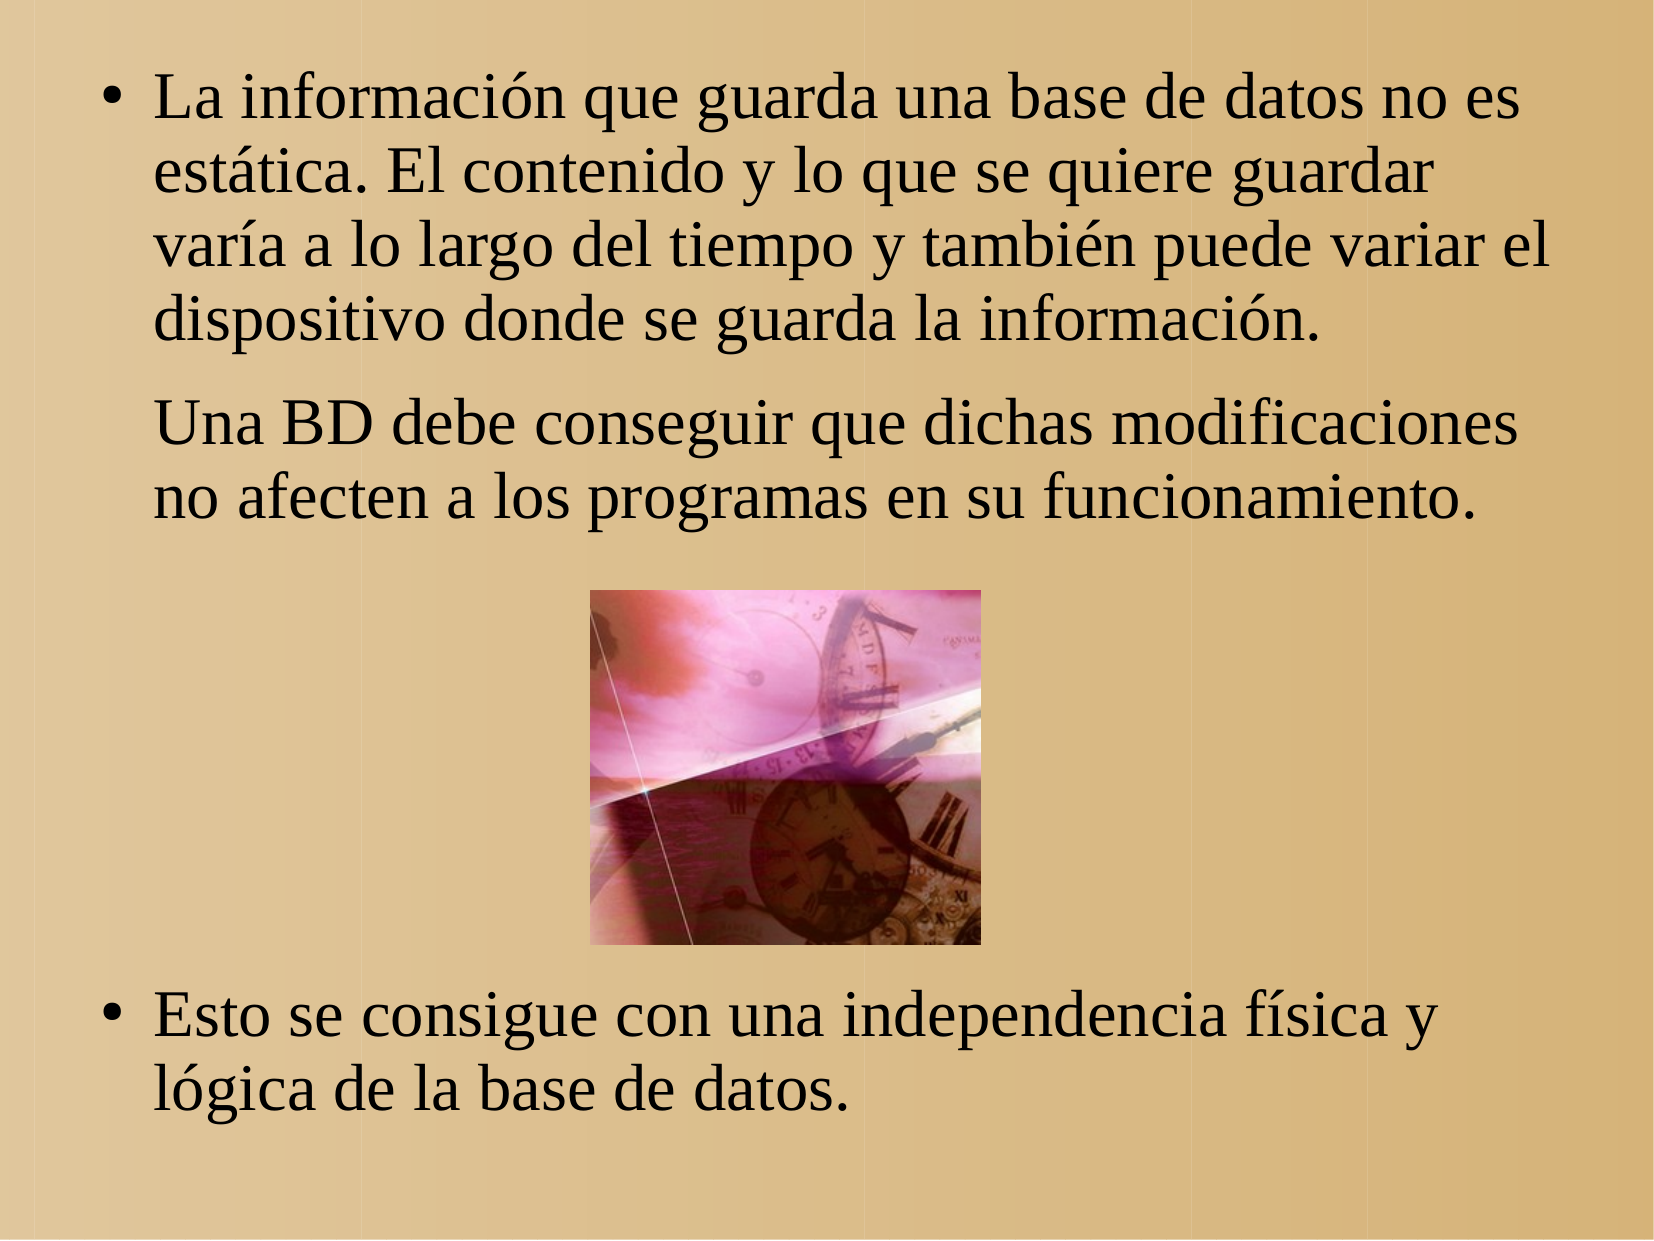

# La información que guarda una base de datos no es estática. El contenido y lo que se quiere guardar varía a lo largo del tiempo y también puede variar el dispositivo donde se guarda la información.
Una BD debe conseguir que dichas modificaciones no afecten a los programas en su funcionamiento.
Esto se consigue con una independencia física y lógica de la base de datos.